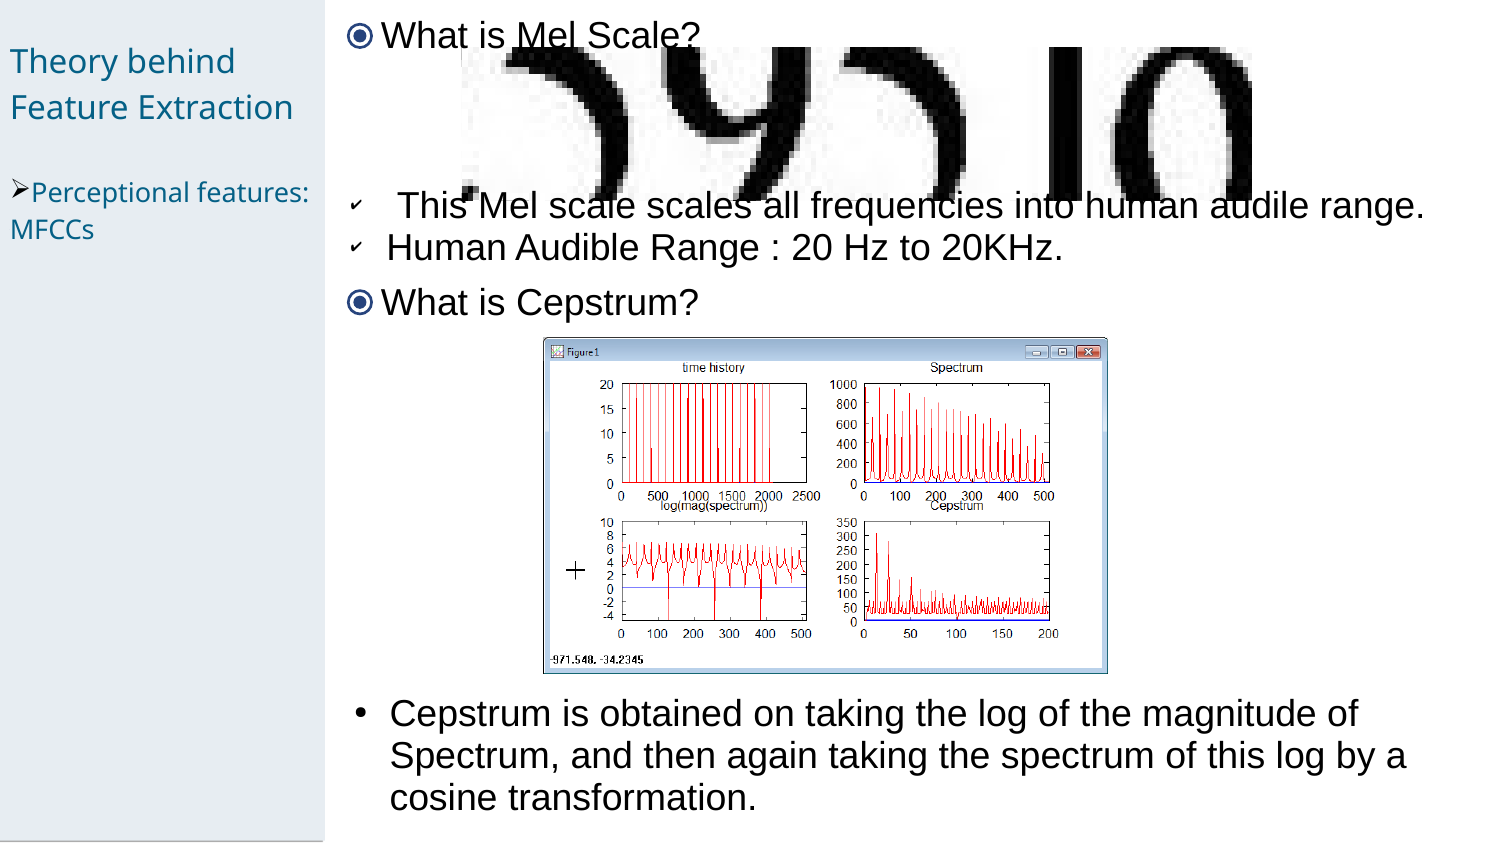

What is Mel Scale?
Theory behind
Feature Extraction
Perceptional features:
MFCCs
 This Mel scale scales all frequencies into human audile range.
Human Audible Range : 20 Hz to 20KHz.
What is Cepstrum?
Cepstrum is obtained on taking the log of the magnitude of Spectrum, and then again taking the spectrum of this log by a cosine transformation.